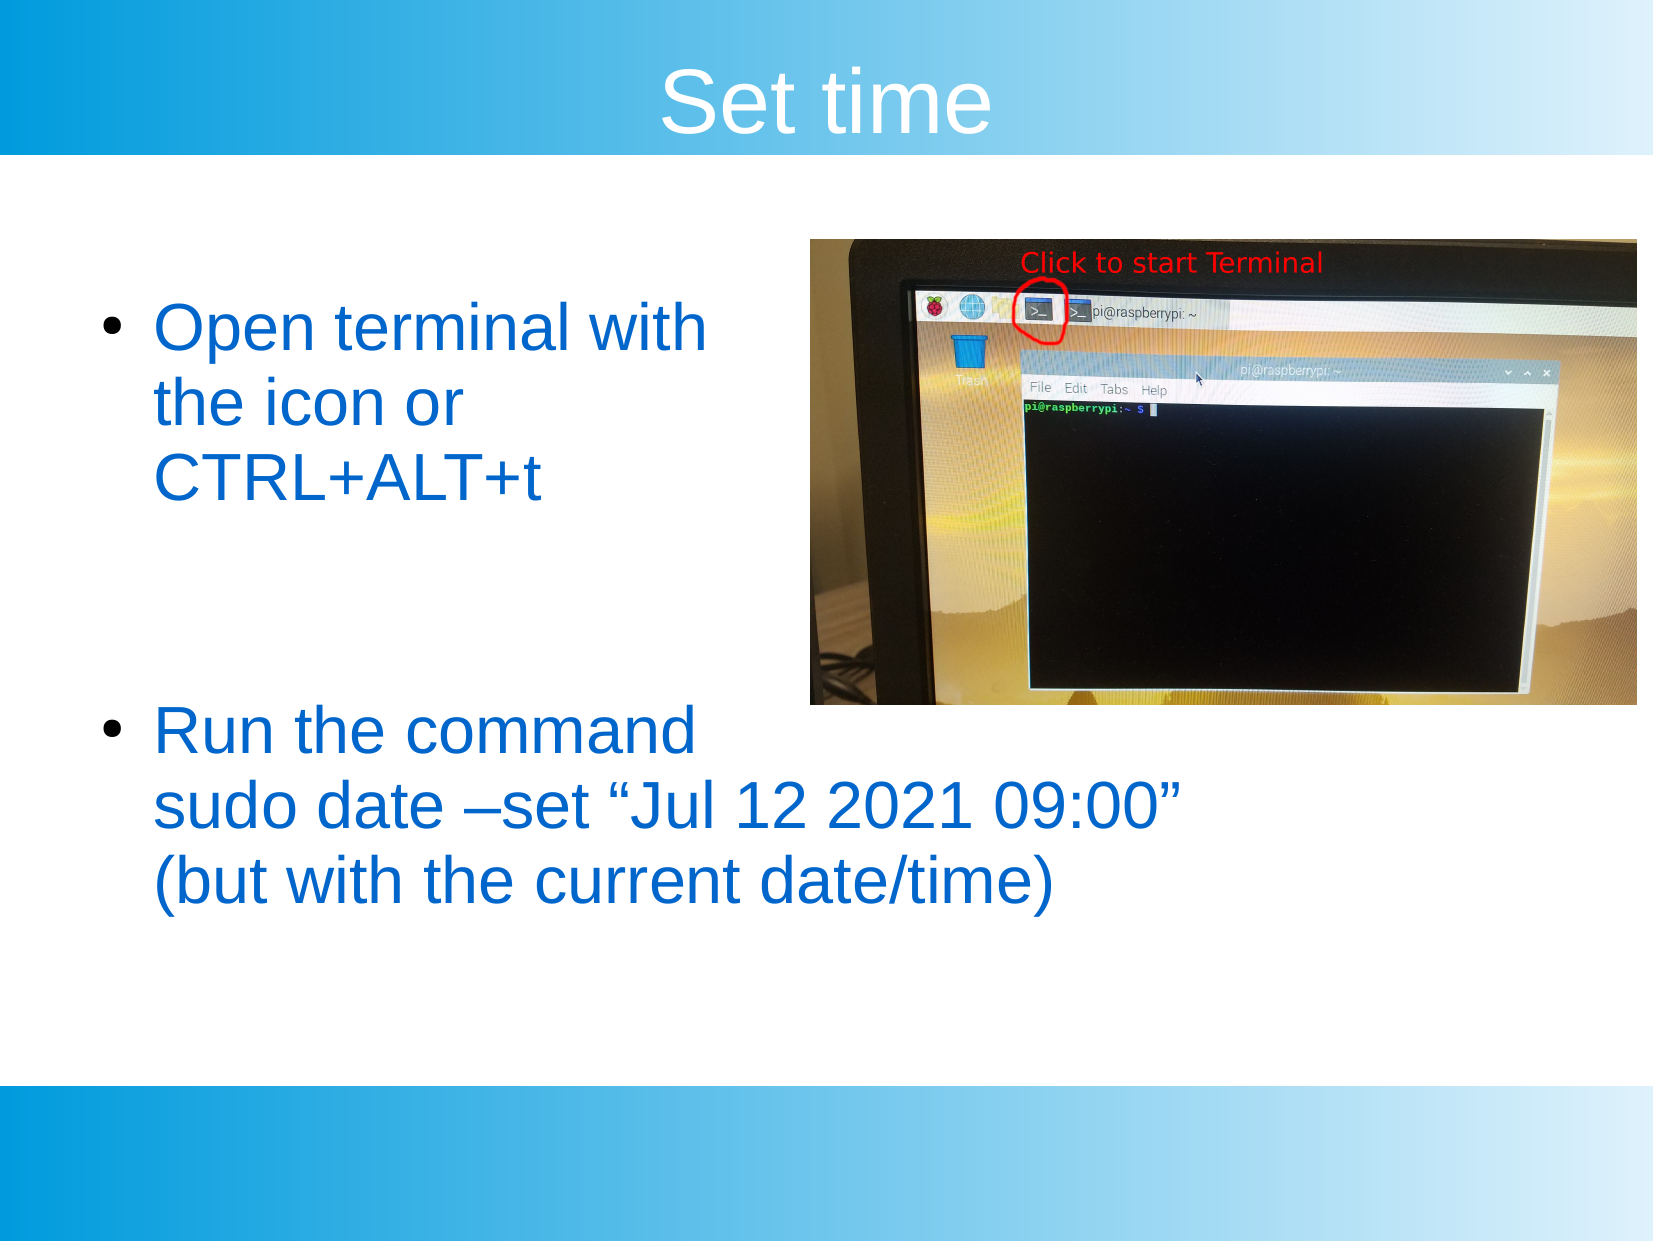

# Set time
Open terminal with
the icon or
CTRL+ALT+t
Run the command
sudo date –set “Jul 12 2021 09:00”
(but with the current date/time)